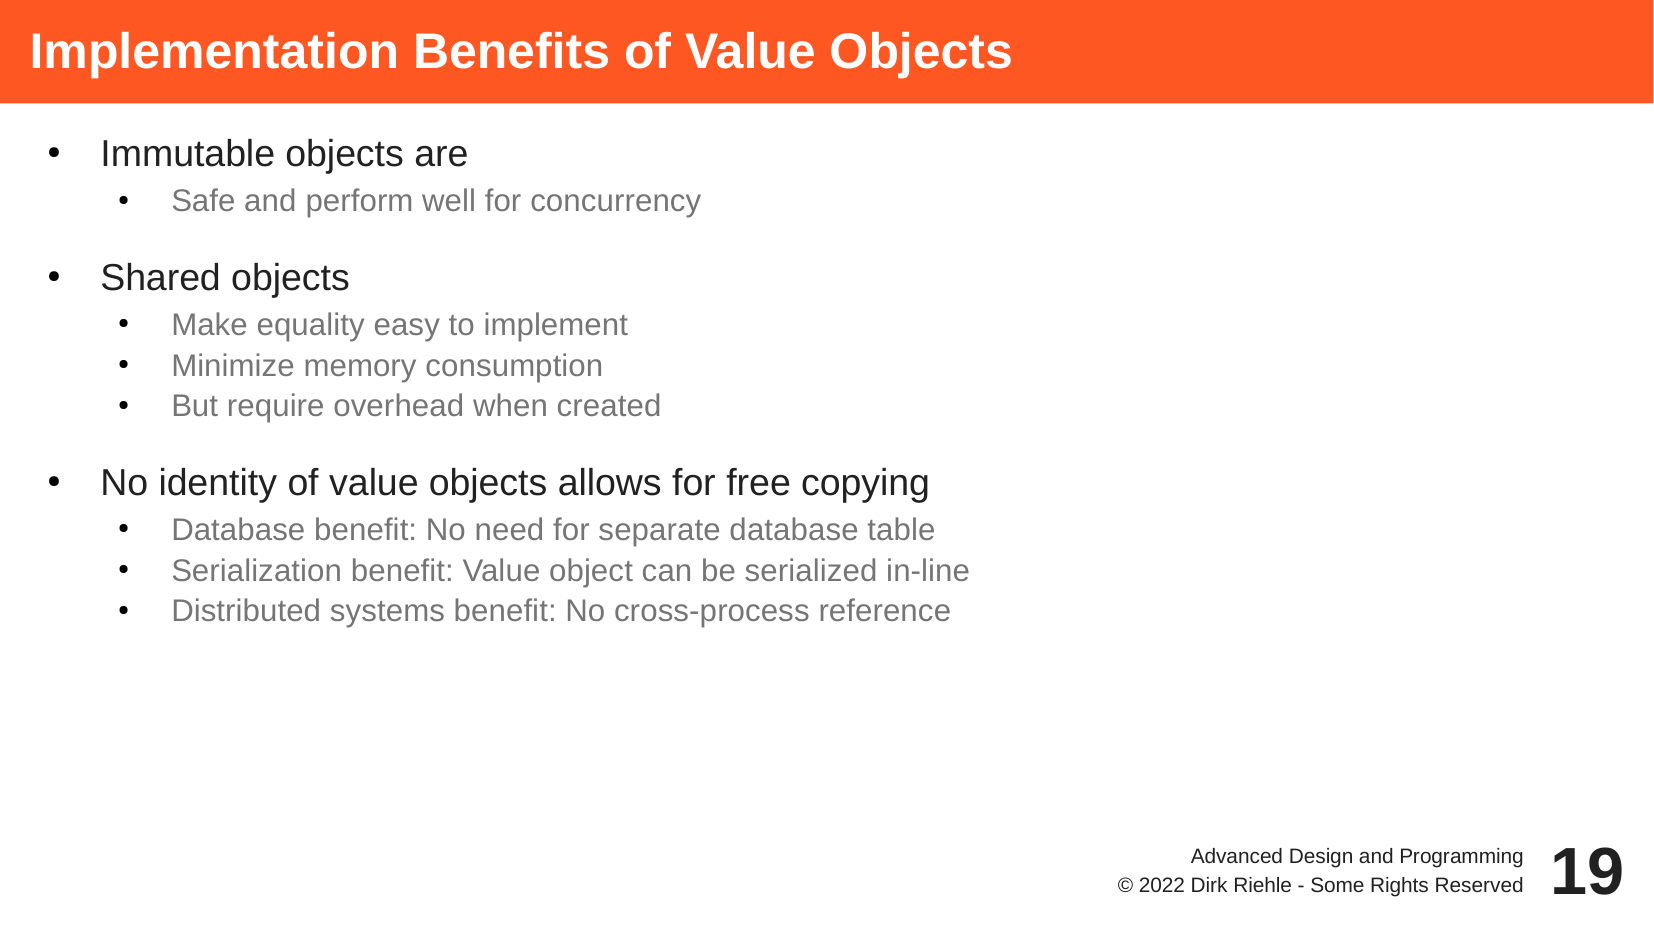

# Implementation Benefits of Value Objects
Immutable objects are
Safe and perform well for concurrency
Shared objects
Make equality easy to implement
Minimize memory consumption
But require overhead when created
No identity of value objects allows for free copying
Database benefit: No need for separate database table
Serialization benefit: Value object can be serialized in-line
Distributed systems benefit: No cross-process reference
Advanced Design and Programming
19
© 2022 Dirk Riehle - Some Rights Reserved